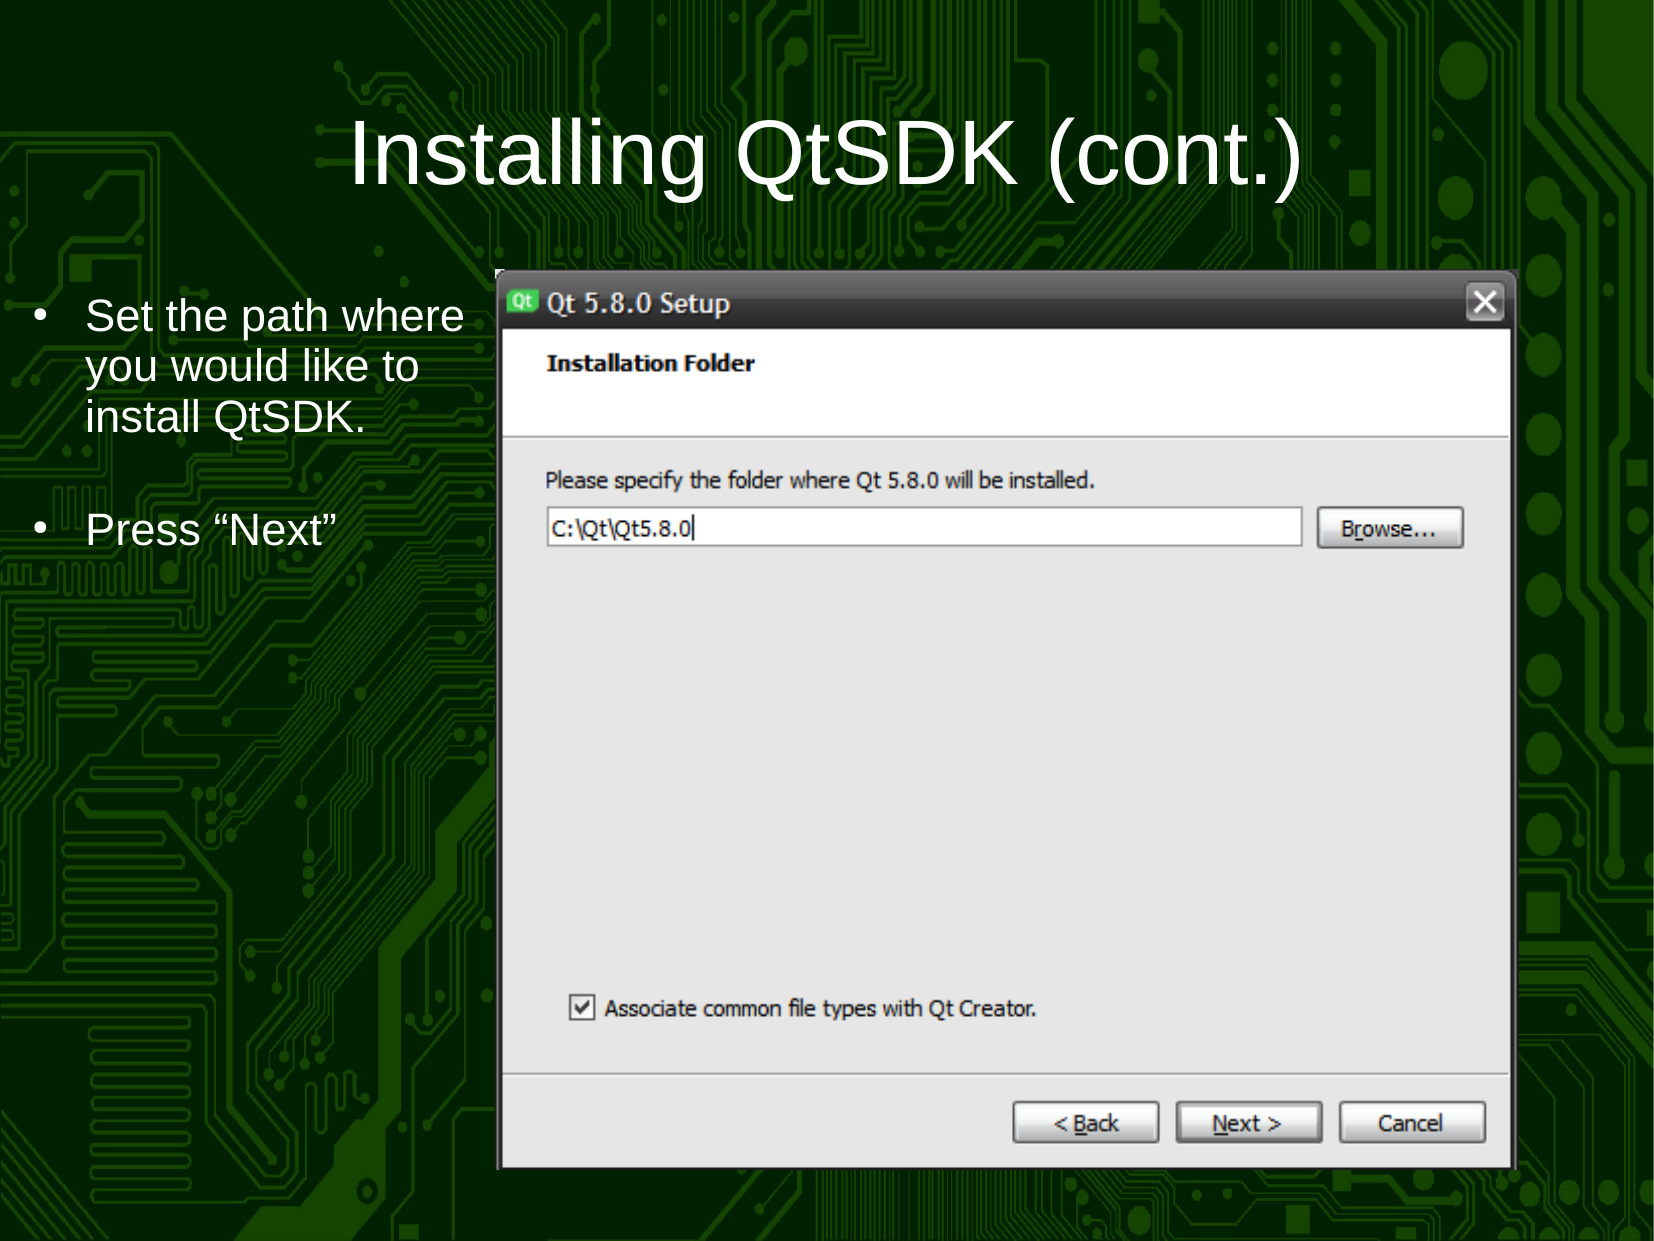

# Installing QtSDK (cont.)
Set the path where you would like to install QtSDK.
Press “Next”